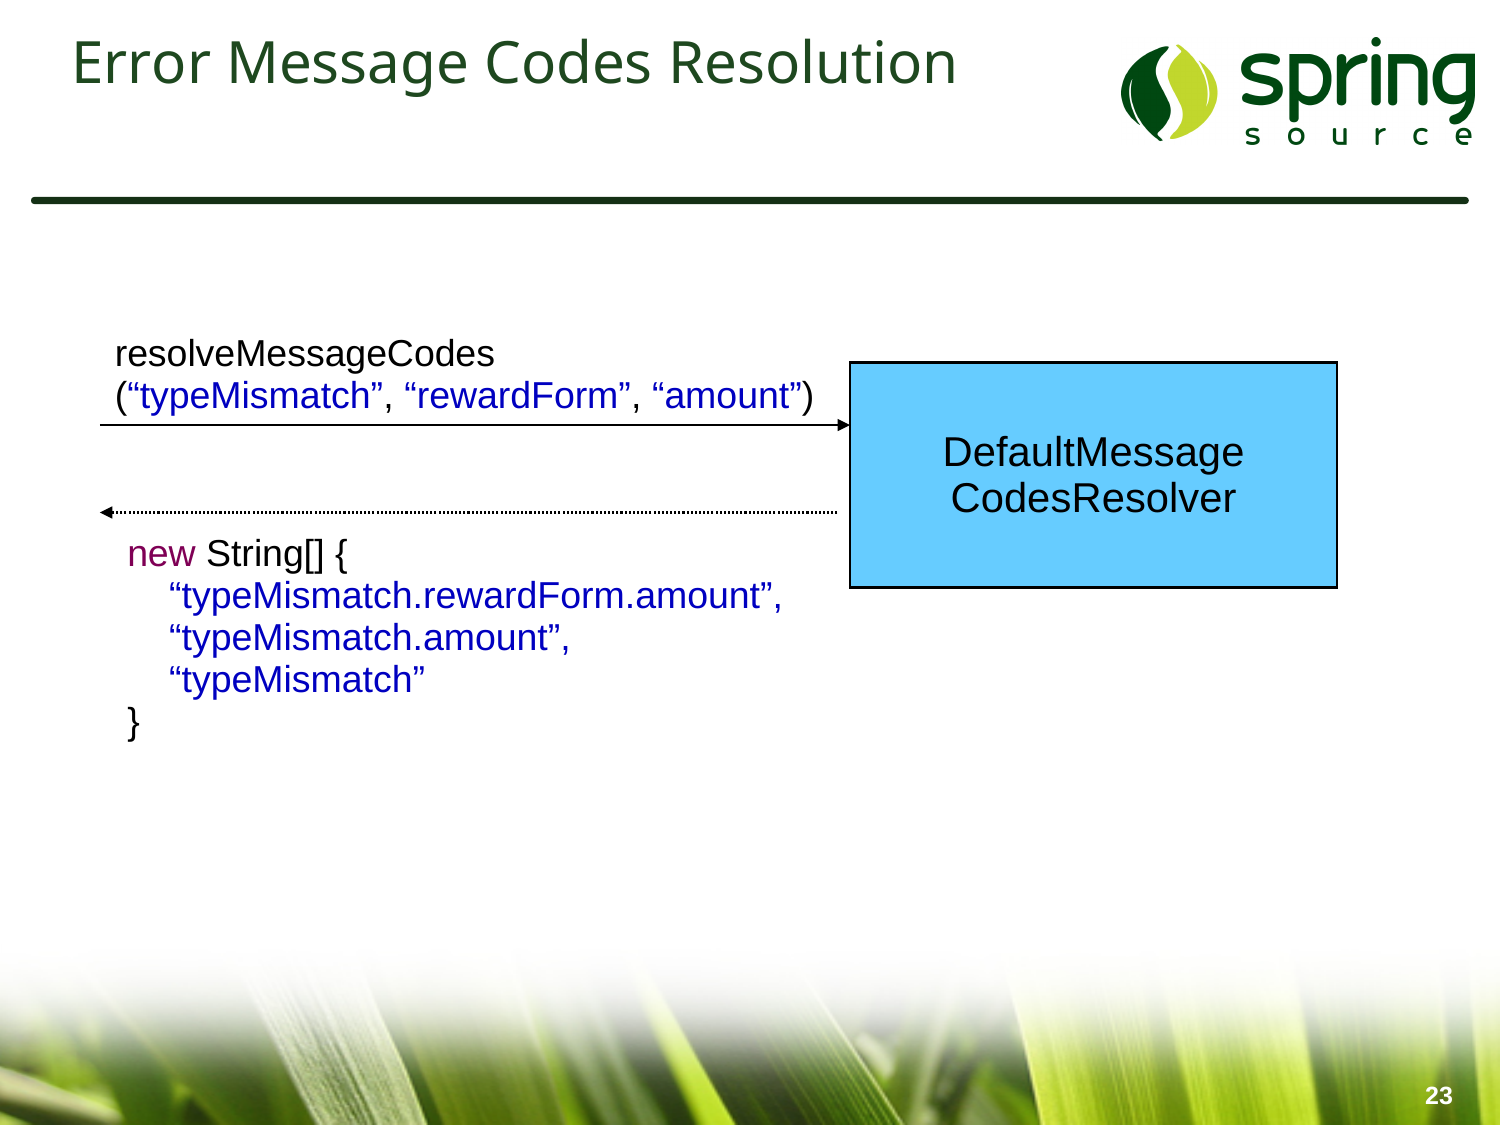

# Error Message Codes Resolution
resolveMessageCodes
(“typeMismatch”, “rewardForm”, “amount”)
DefaultMessage
CodesResolver
new String[] {
 “typeMismatch.rewardForm.amount”,
 “typeMismatch.amount”,
 “typeMismatch”
}